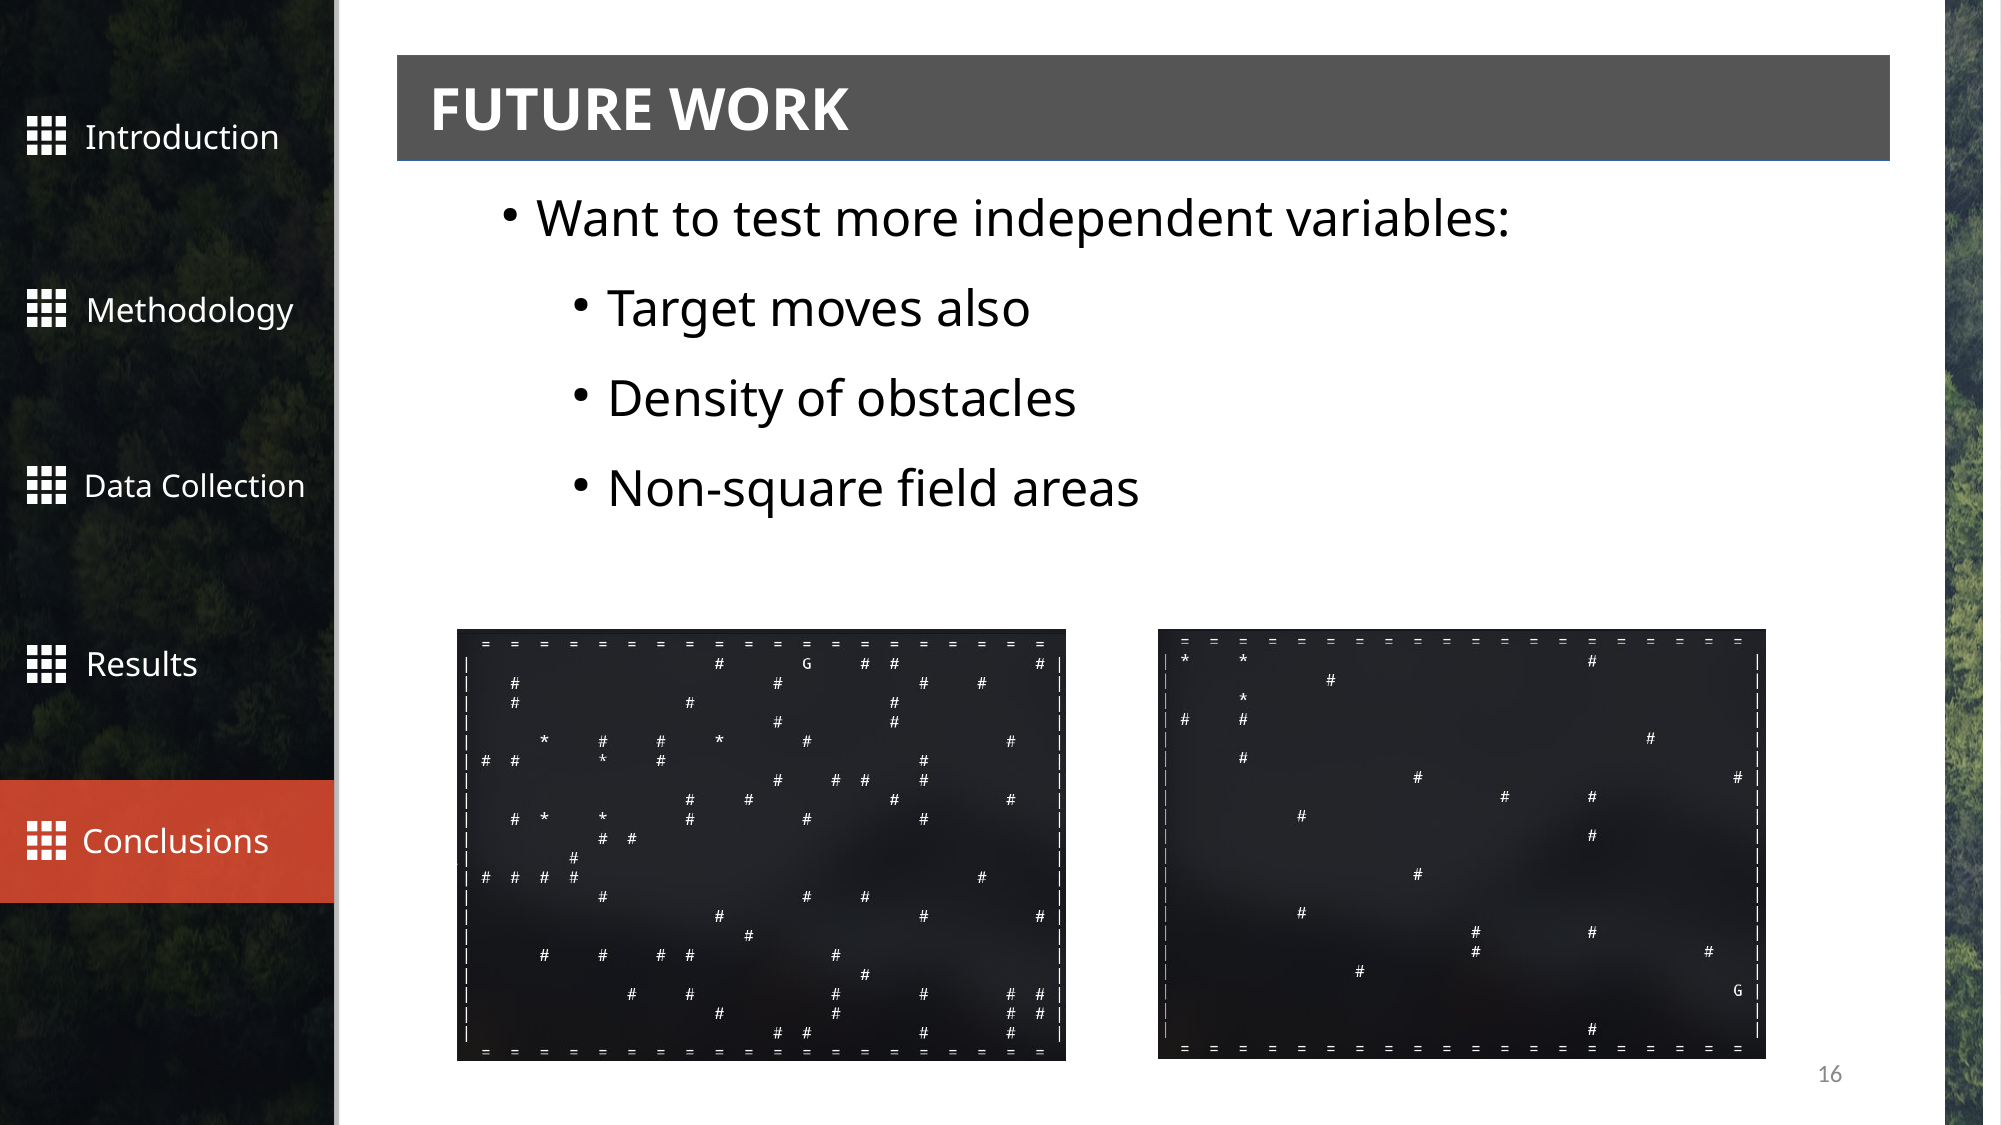

FUTURE WORK
Introduction
Want to test more independent variables:
Target moves also
Density of obstacles
Non-square field areas
Methodology
Data Collection
Results
Conclusions